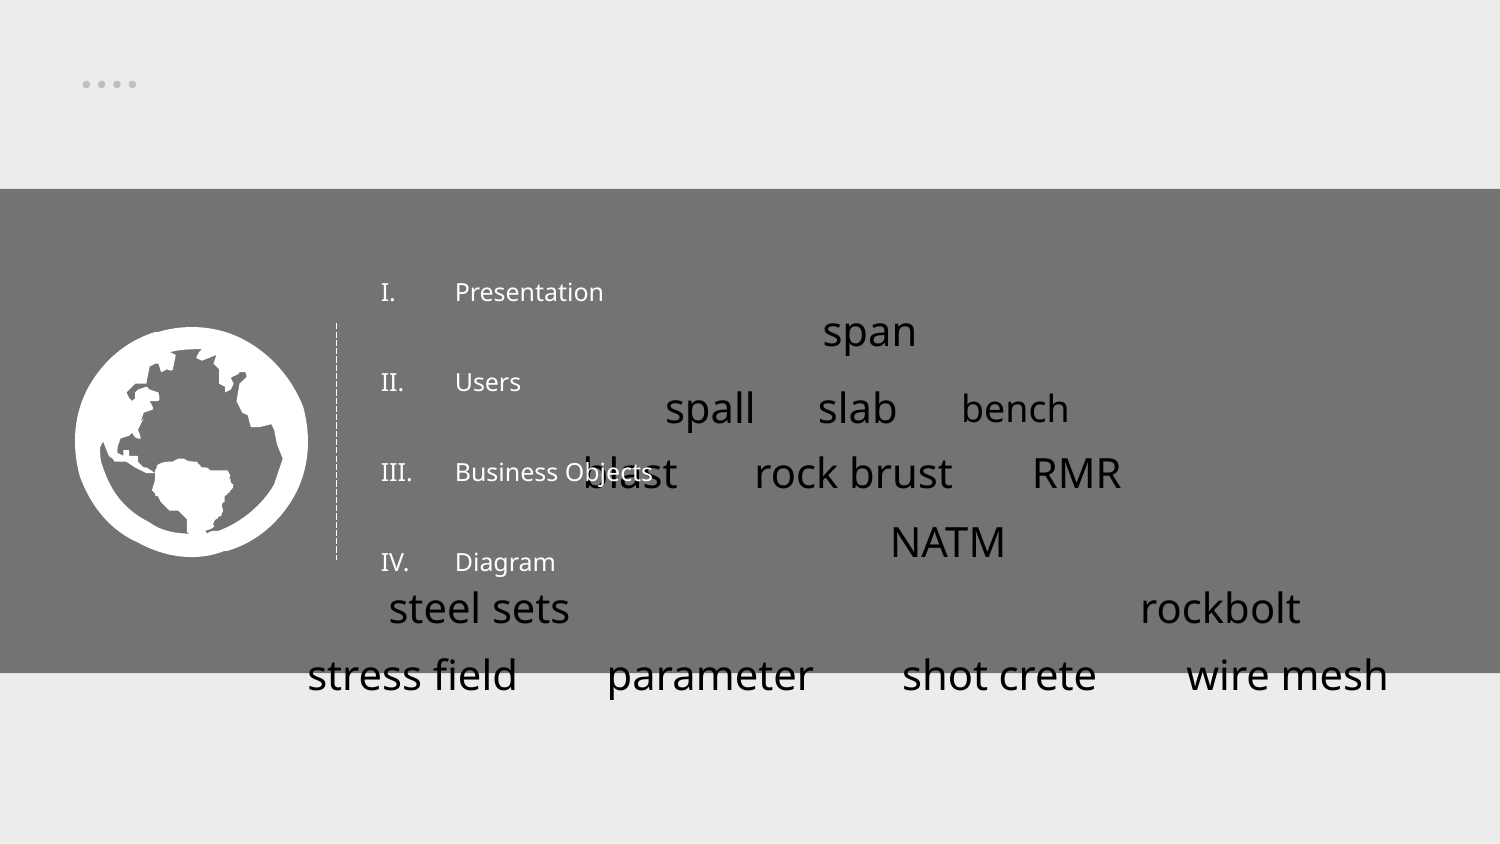

I. 	Presentation
II. 	Users
III.	Business Objects
IV.	Diagram
span
spall
slab
bench
blast
rock brust
RMR
NATM
steel sets
rockbolt
stress field
parameter
shot crete
wire mesh